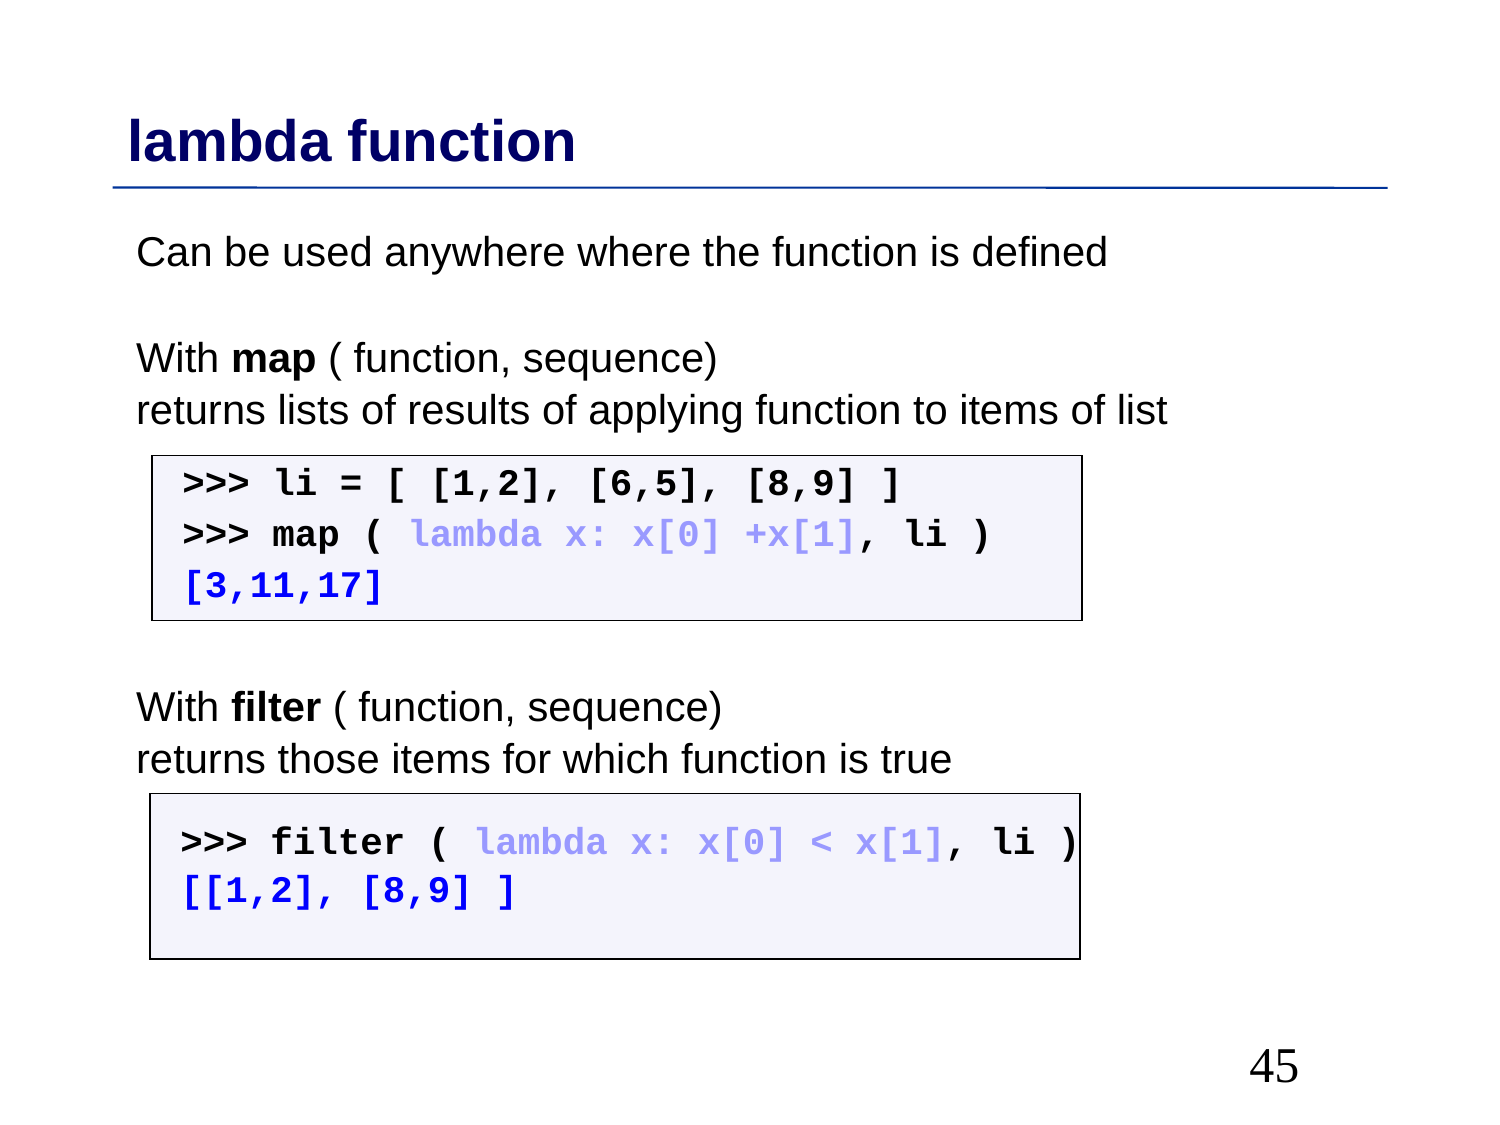

# lambda function
Can be used anywhere where the function is defined
With map ( function, sequence)
returns lists of results of applying function to items of list
>>> li = [ [1,2], [6,5], [8,9] ]
>>> map ( lambda x: x[0] +x[1], li )
[3,11,17]
With filter ( function, sequence)
returns those items for which function is true
>>> filter ( lambda x: x[0] < x[1], li )
[[1,2], [8,9] ]